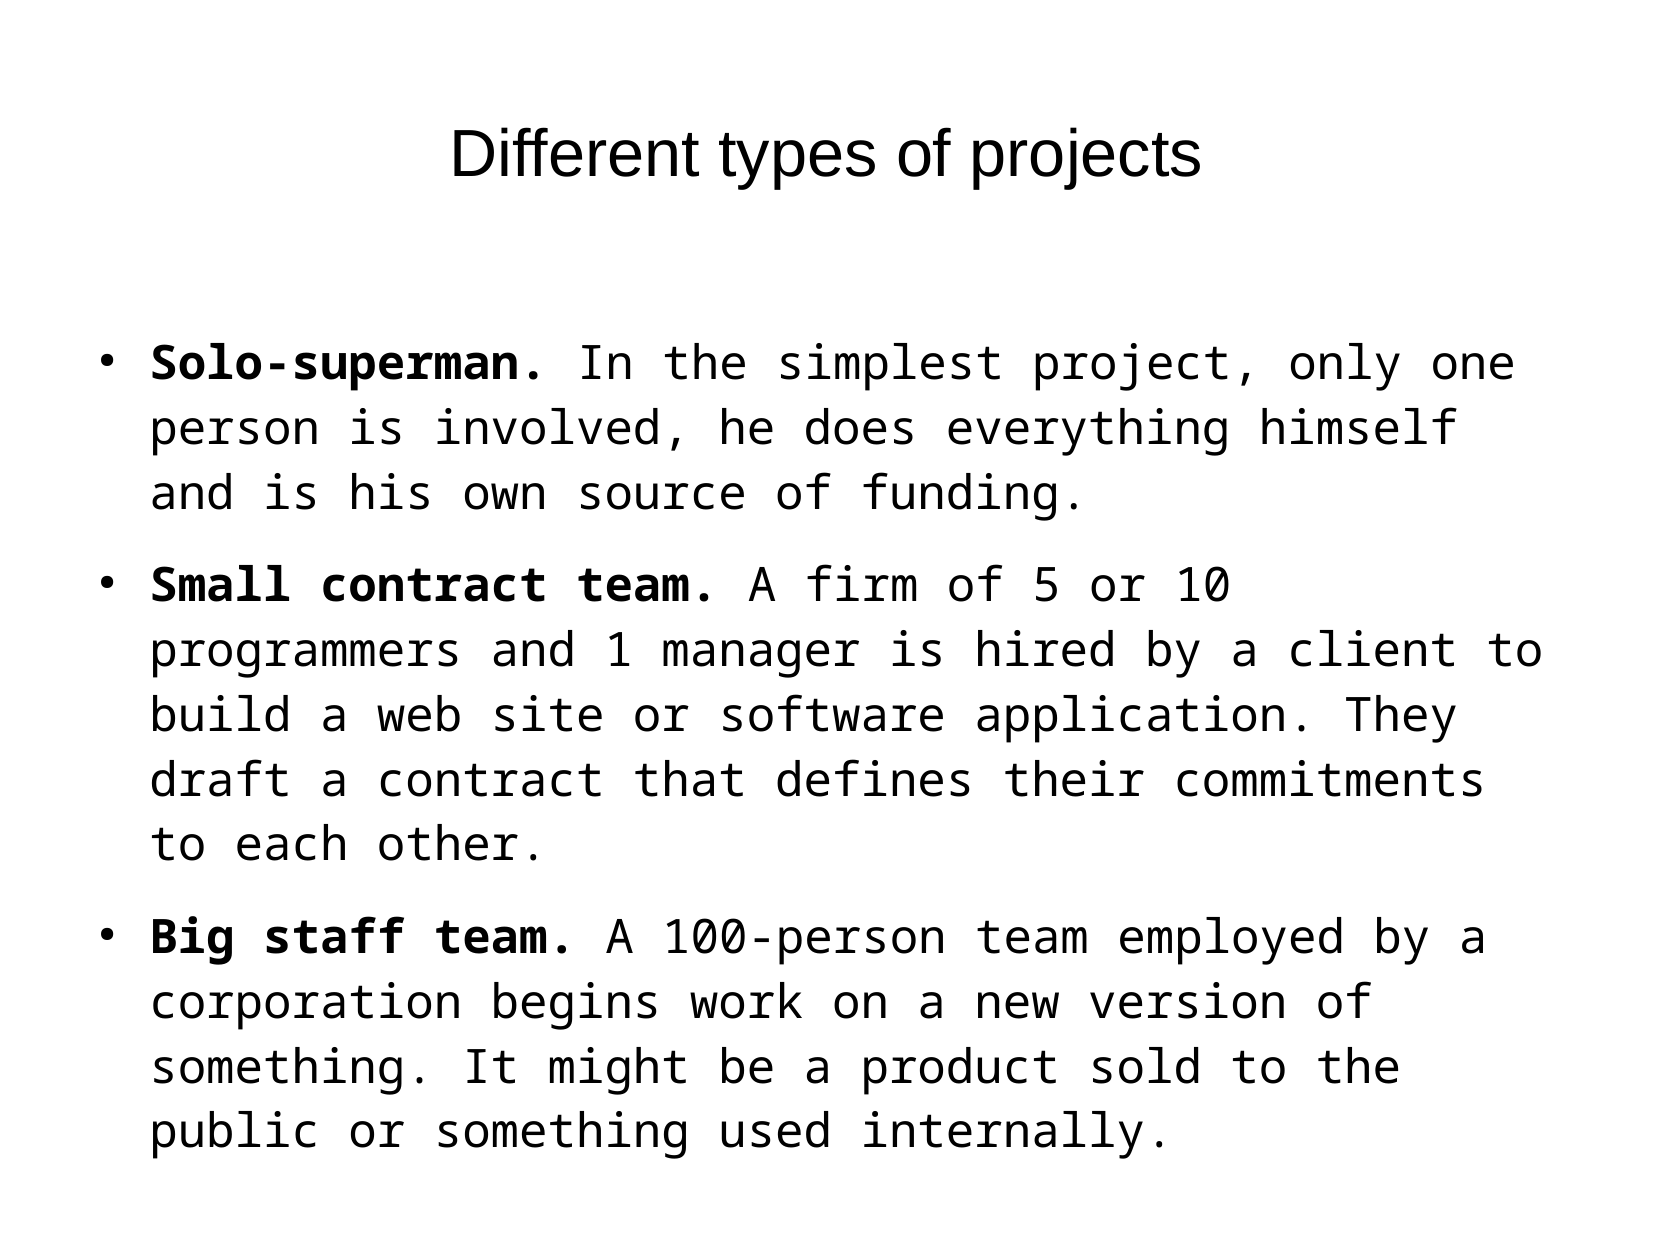

# Different types of projects
Solo-superman. In the simplest project, only one person is involved, he does everything himself and is his own source of funding.
Small contract team. A firm of 5 or 10 programmers and 1 manager is hired by a client to build a web site or software application. They draft a contract that defines their commitments to each other.
Big staff team. A 100-person team employed by a corporation begins work on a new version of something. It might be a product sold to the public or something used internally.